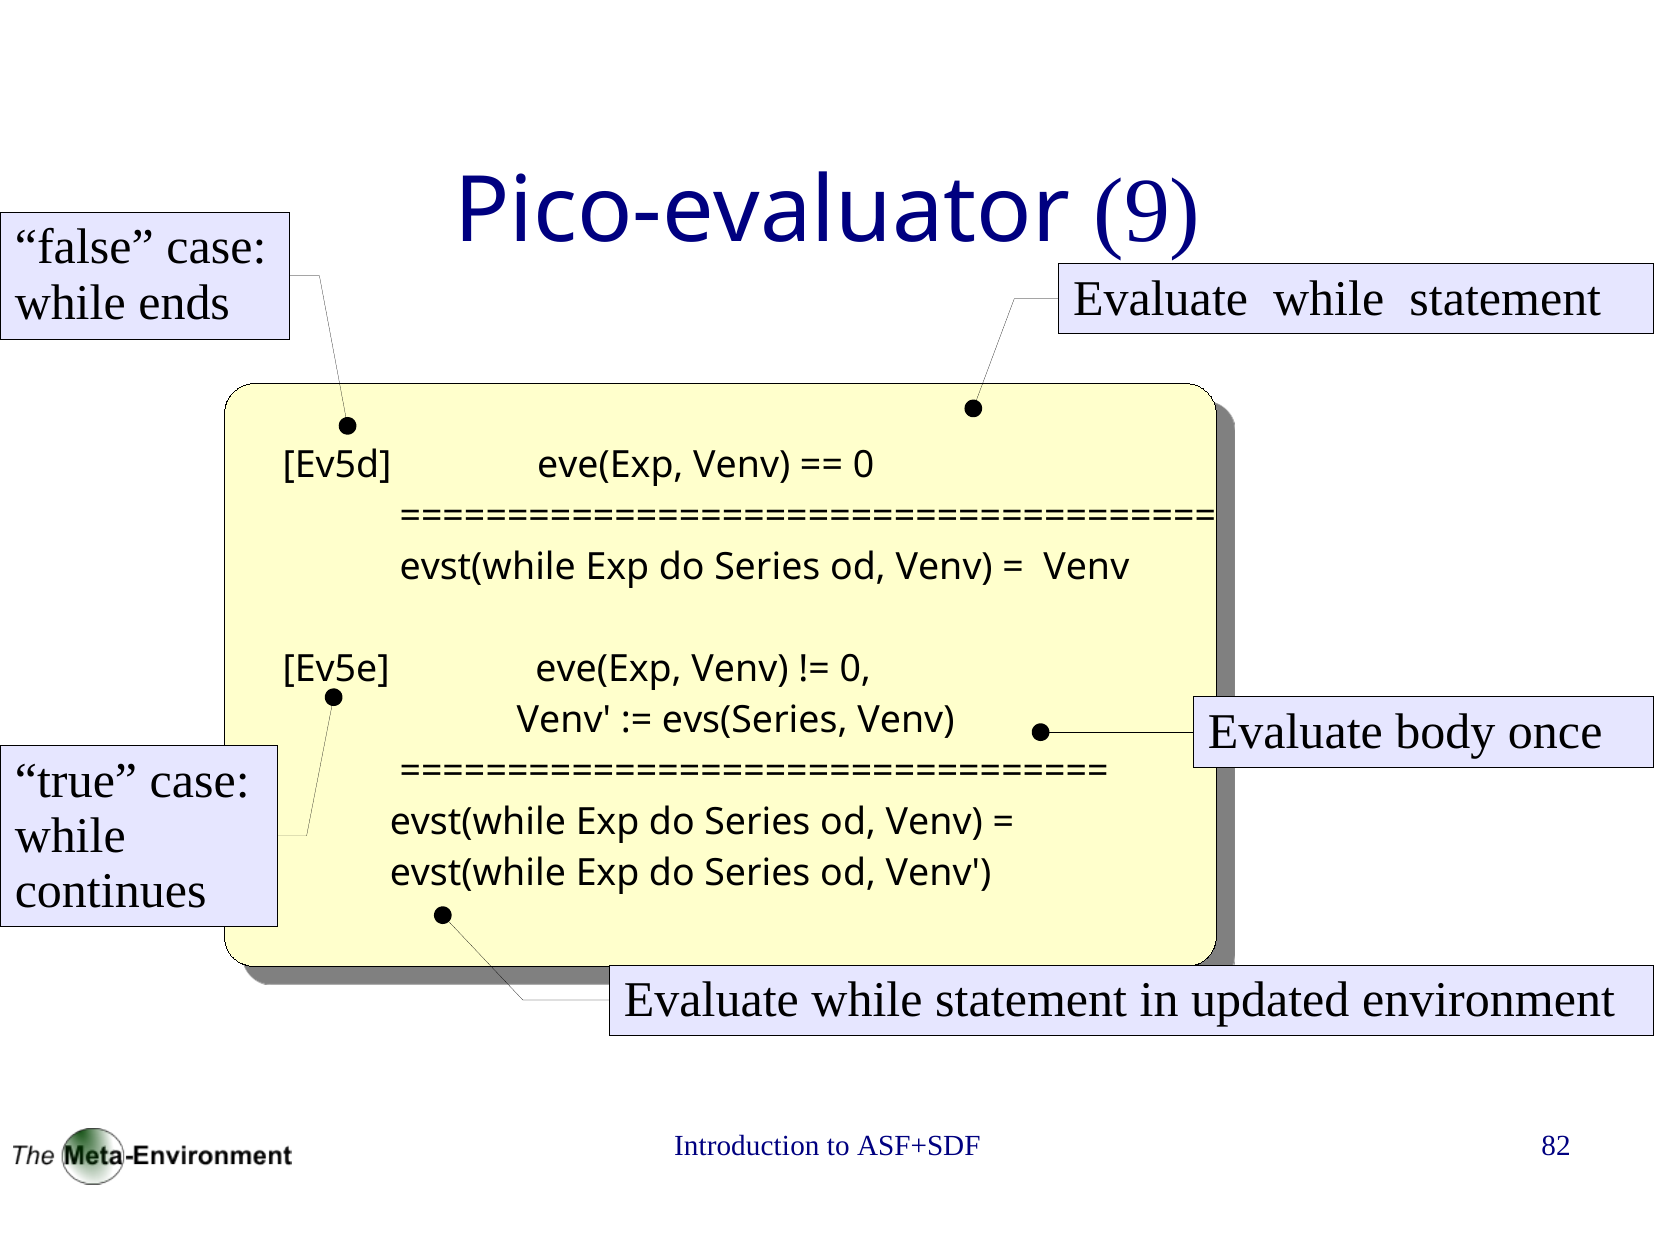

# Pico-evaluator (9)
[Ev5d] eve(Exp, Venv) == 0
 ======================================
 evst(while Exp do Series od, Venv) = Venv
[Ev5e] eve(Exp, Venv) != 0,
 Venv' := evs(Series, Venv)
 =================================
 evst(while Exp do Series od, Venv) =
 evst(while Exp do Series od, Venv')
82